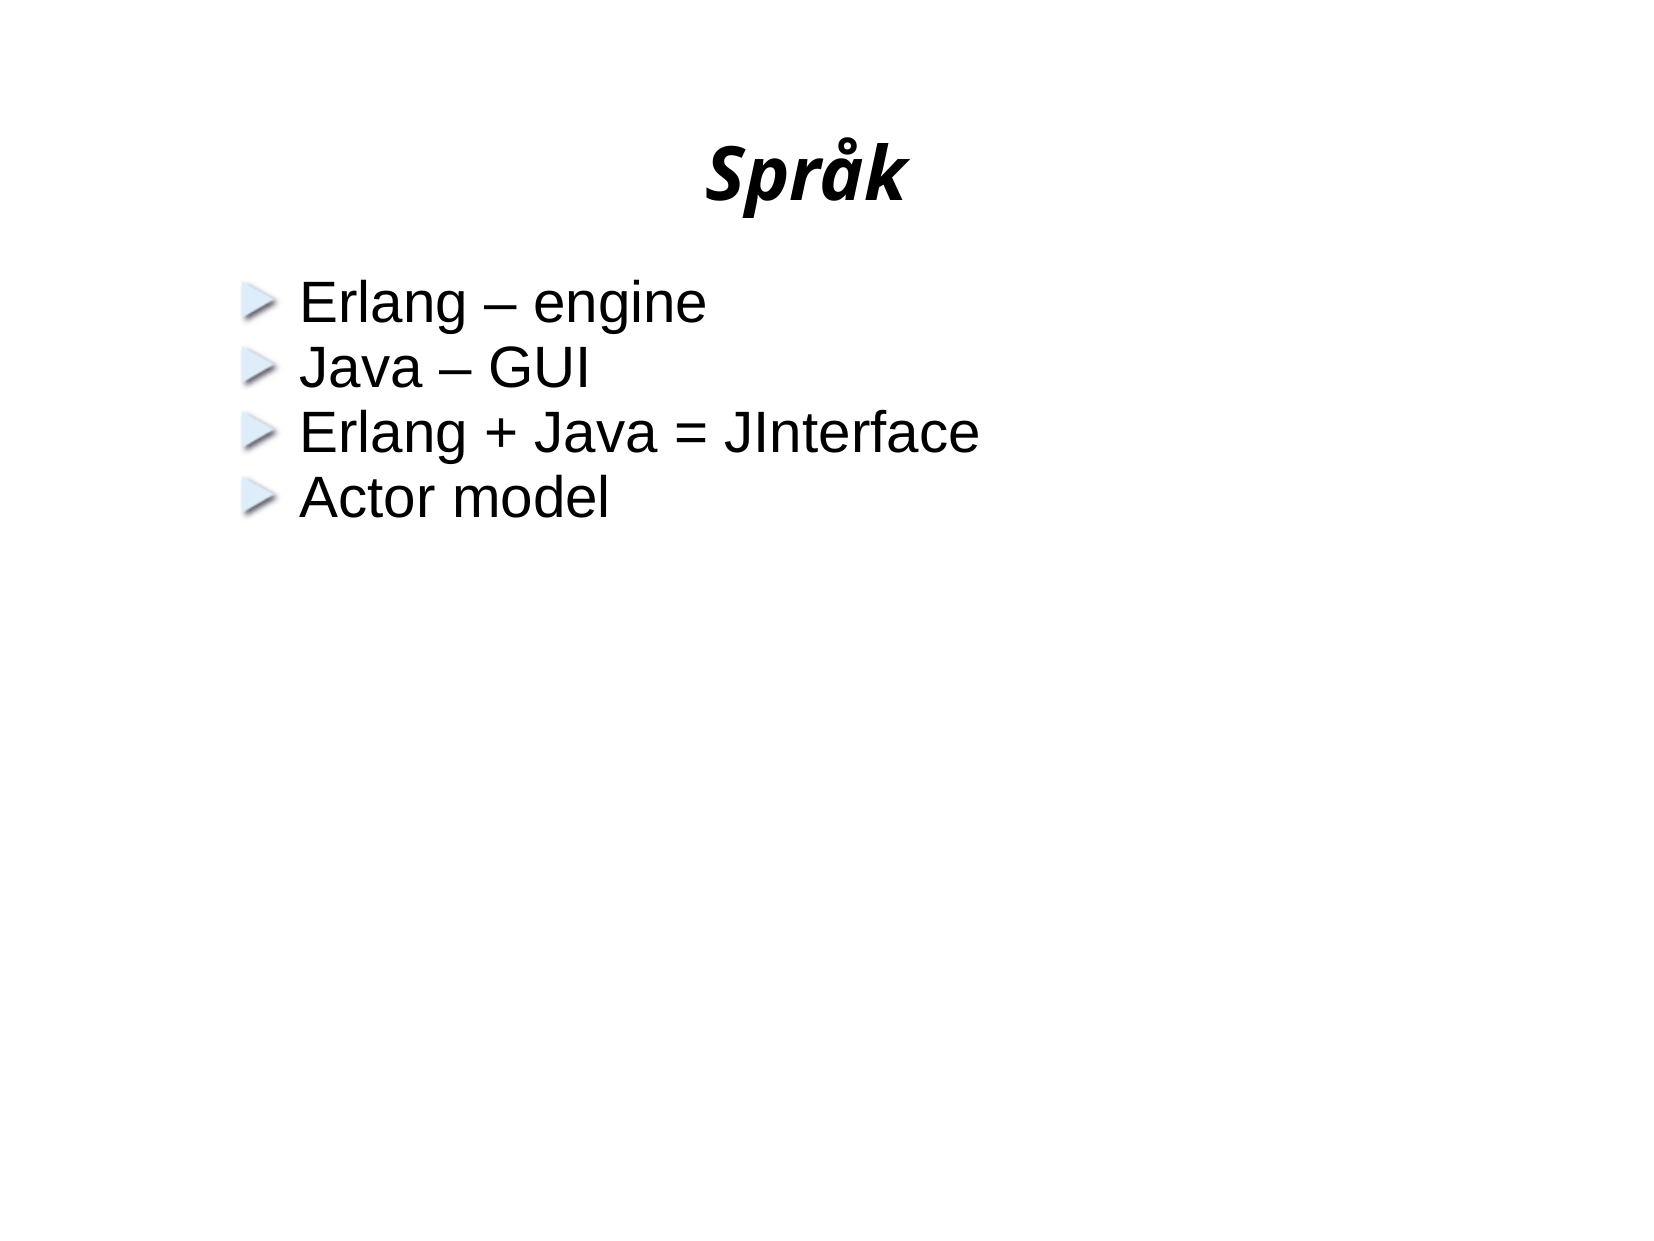

Språk
 Erlang – engine
 Java – GUI
 Erlang + Java = JInterface
 Actor model